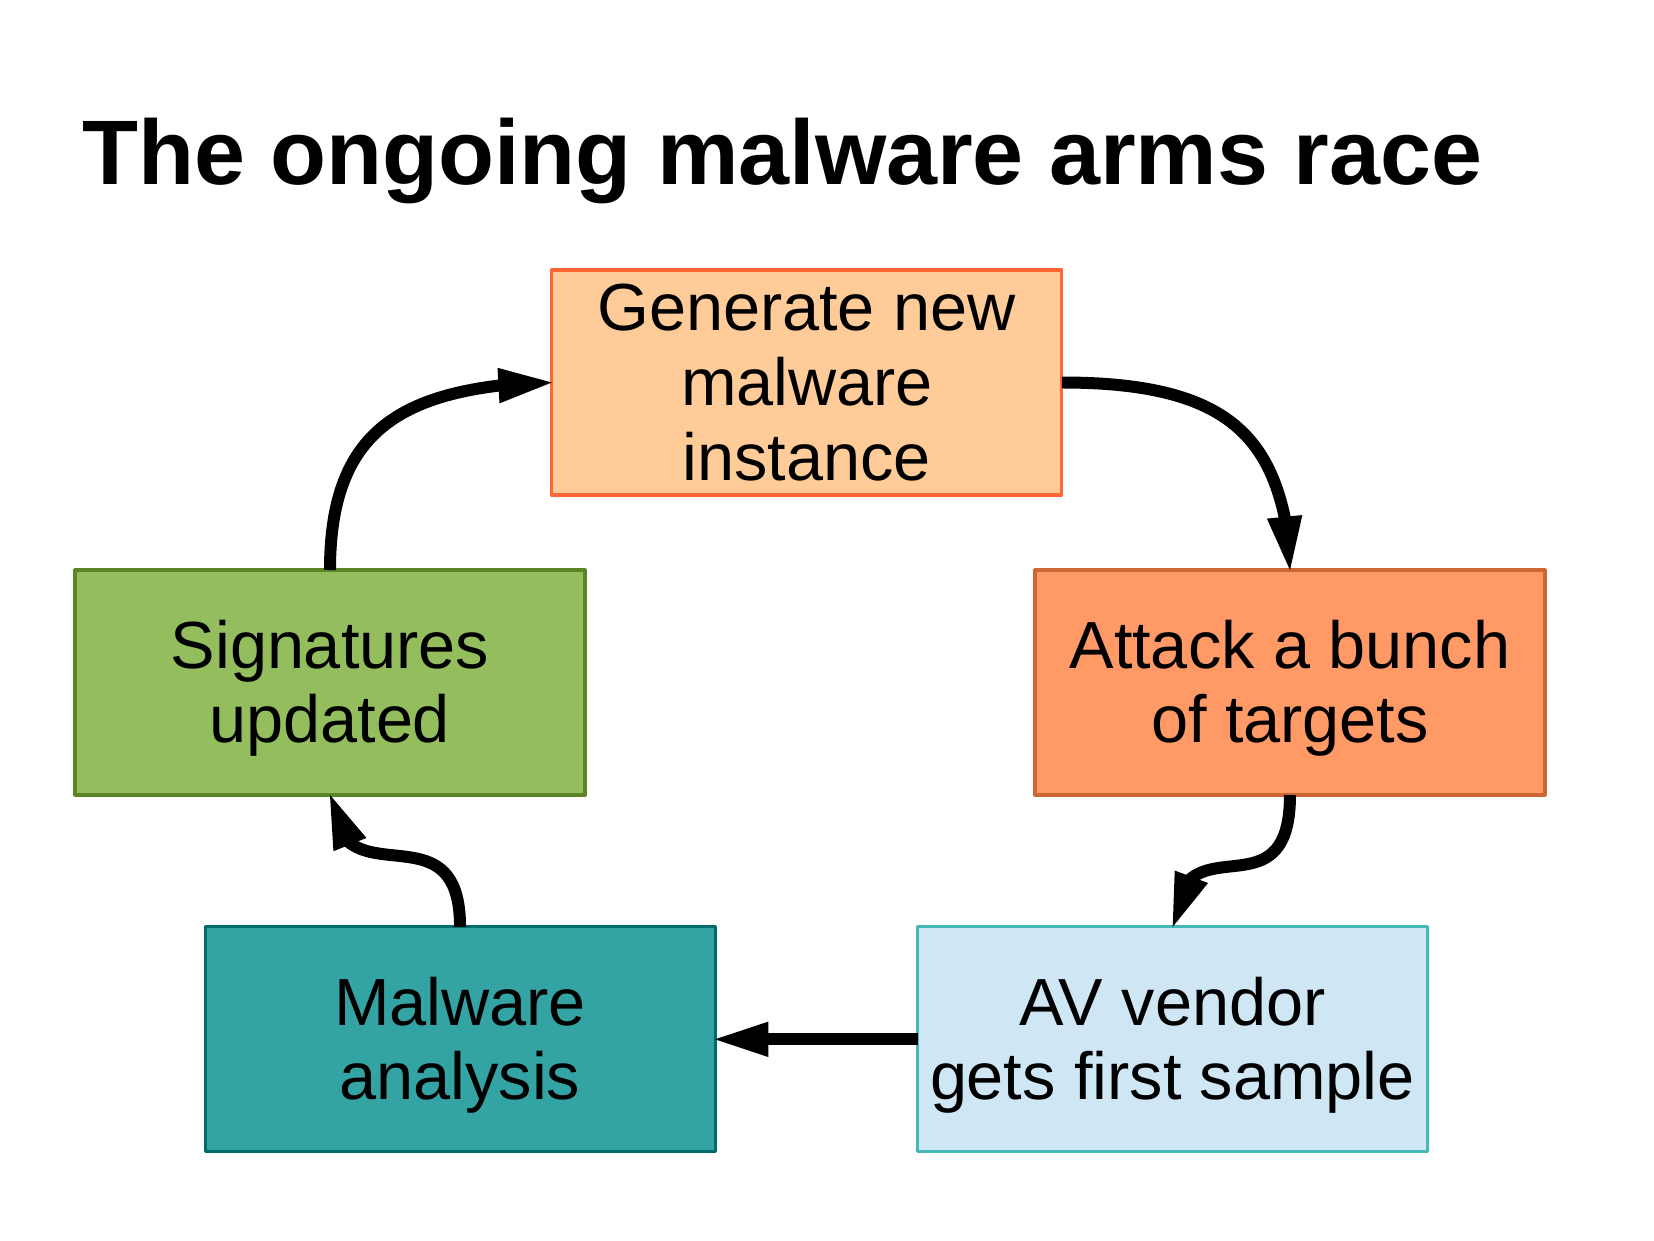

# The ongoing malware arms race
Generate new
malware
instance
Signatures
updated
Attack a bunch
of targets
Malware
analysis
AV vendor
gets first sample